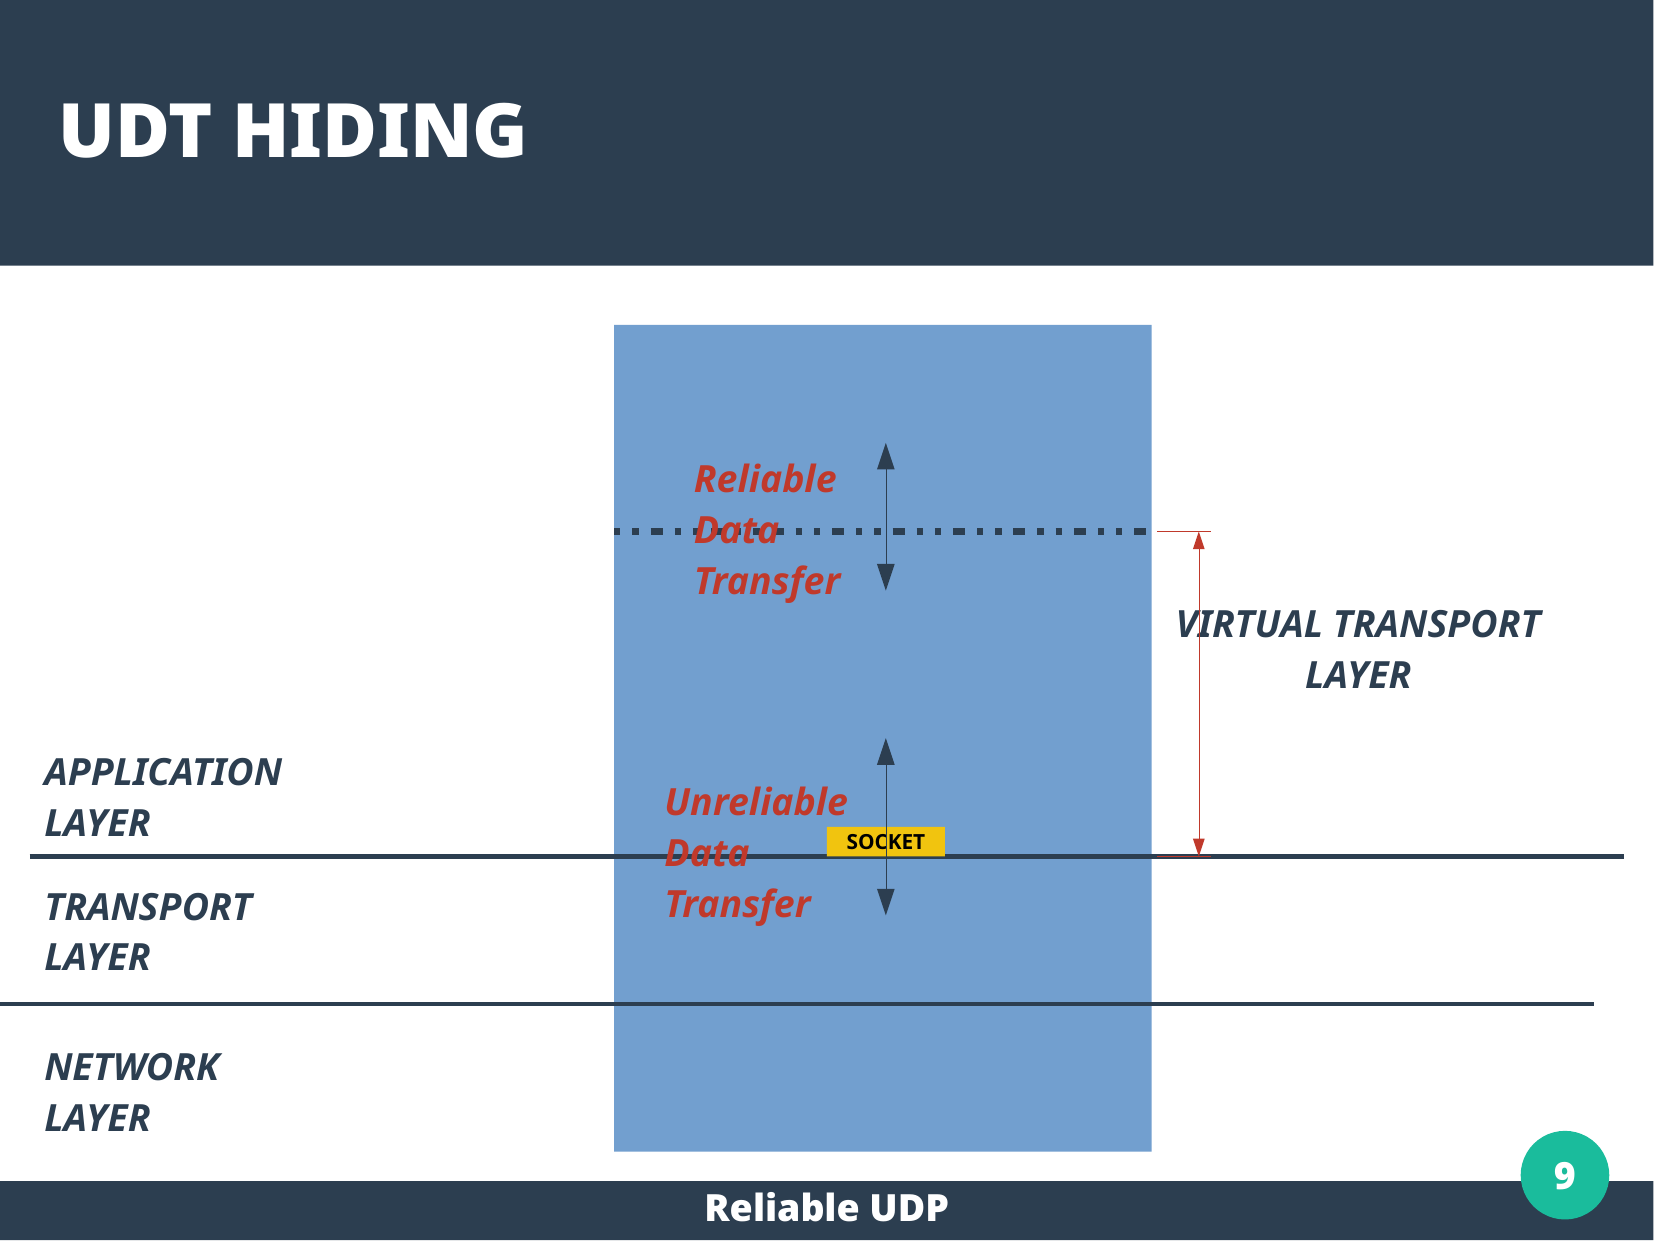

# UDT HIDING
Reliable
Data
Transfer
VIRTUAL TRANSPORT LAYER
APPLICATION
LAYER
Unreliable
Data
Transfer
SOCKET
TRANSPORT
LAYER
NETWORK
LAYER
9
Reliable UDP